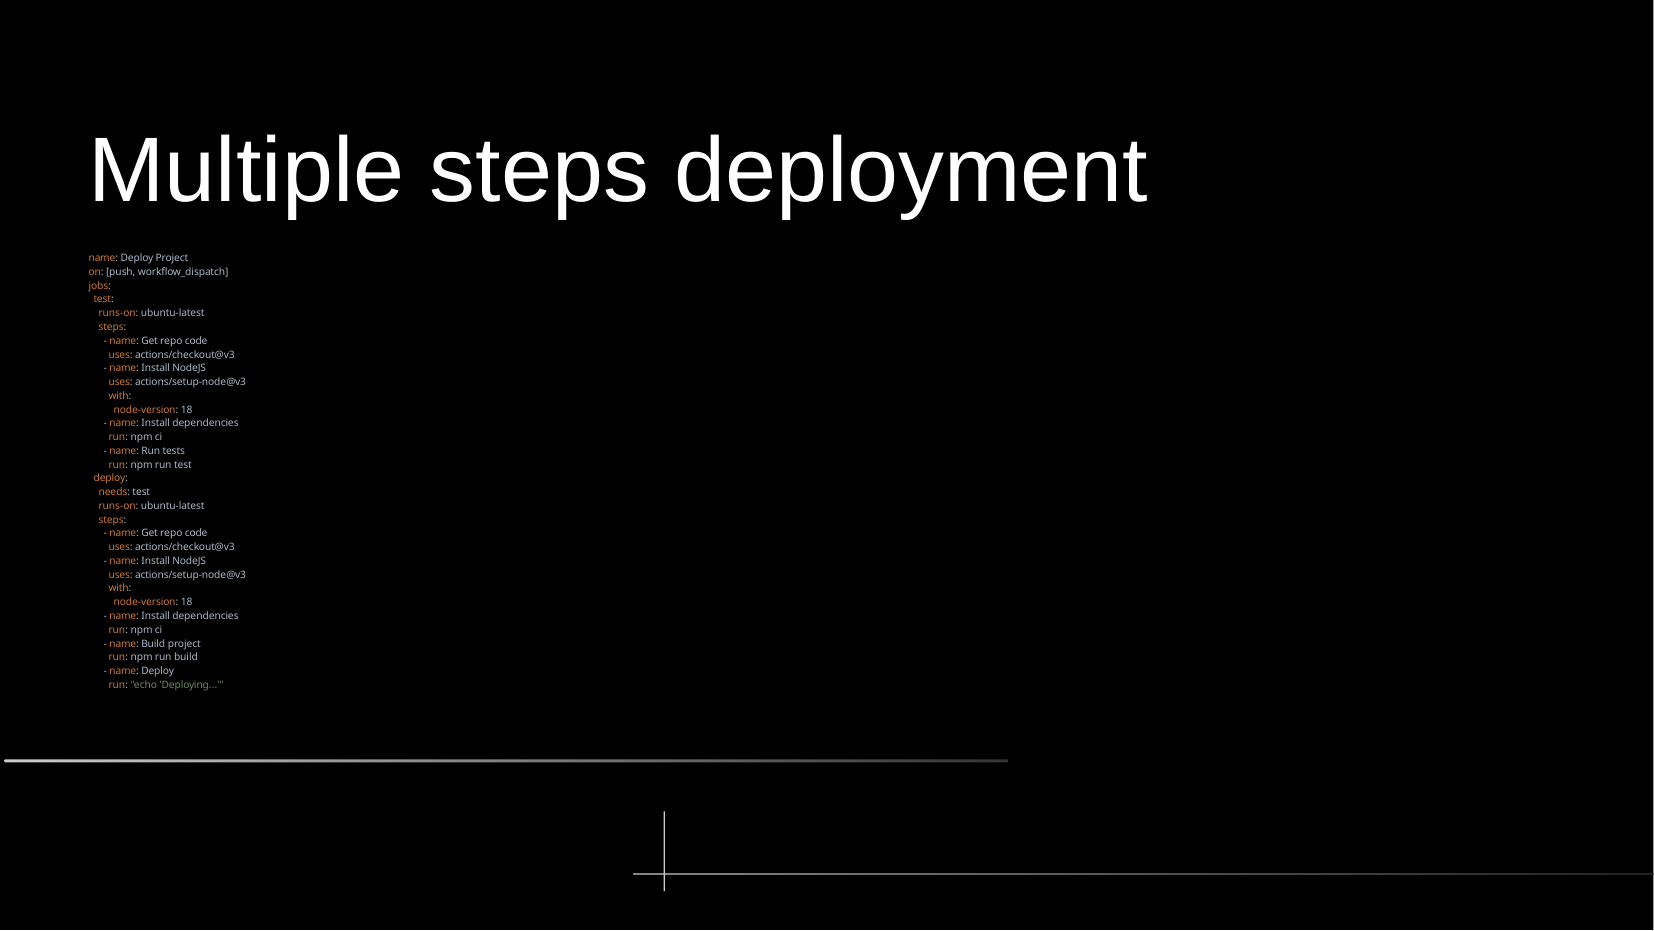

# Multiple steps deployment
name: Deploy Project
on: [push, workflow_dispatch]
jobs:
 test:
 runs-on: ubuntu-latest
 steps:
 - name: Get repo code
 uses: actions/checkout@v3
 - name: Install NodeJS
 uses: actions/setup-node@v3
 with:
 node-version: 18
 - name: Install dependencies
 run: npm ci
 - name: Run tests
 run: npm run test
 deploy:
 needs: test
 runs-on: ubuntu-latest
 steps:
 - name: Get repo code
 uses: actions/checkout@v3
 - name: Install NodeJS
 uses: actions/setup-node@v3
 with:
 node-version: 18
 - name: Install dependencies
 run: npm ci
 - name: Build project
 run: npm run build
 - name: Deploy
 run: "echo 'Deploying...'"